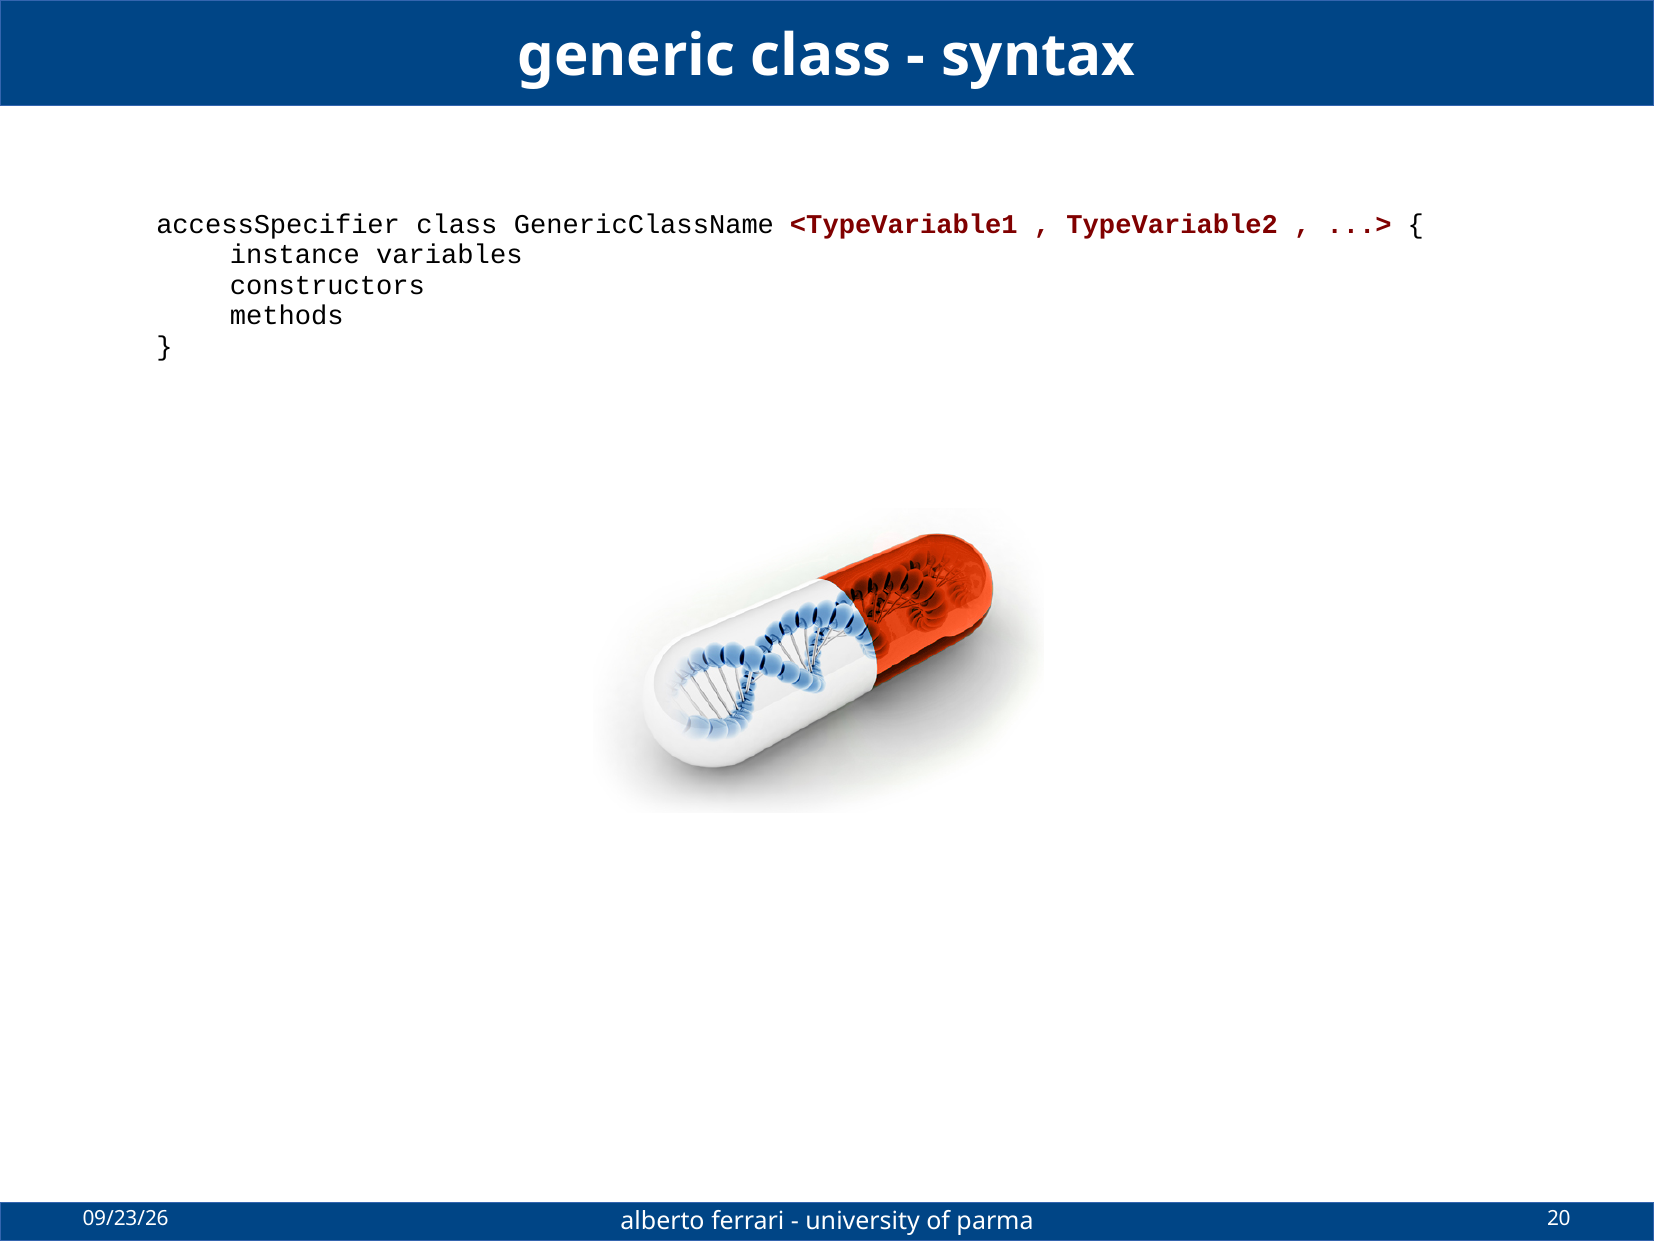

# generic class - syntax
accessSpecifier class GenericClassName <TypeVariable1 , TypeVariable2 , ...> {
instance variables
constructors
methods
}
alberto ferrari - university of parma
20